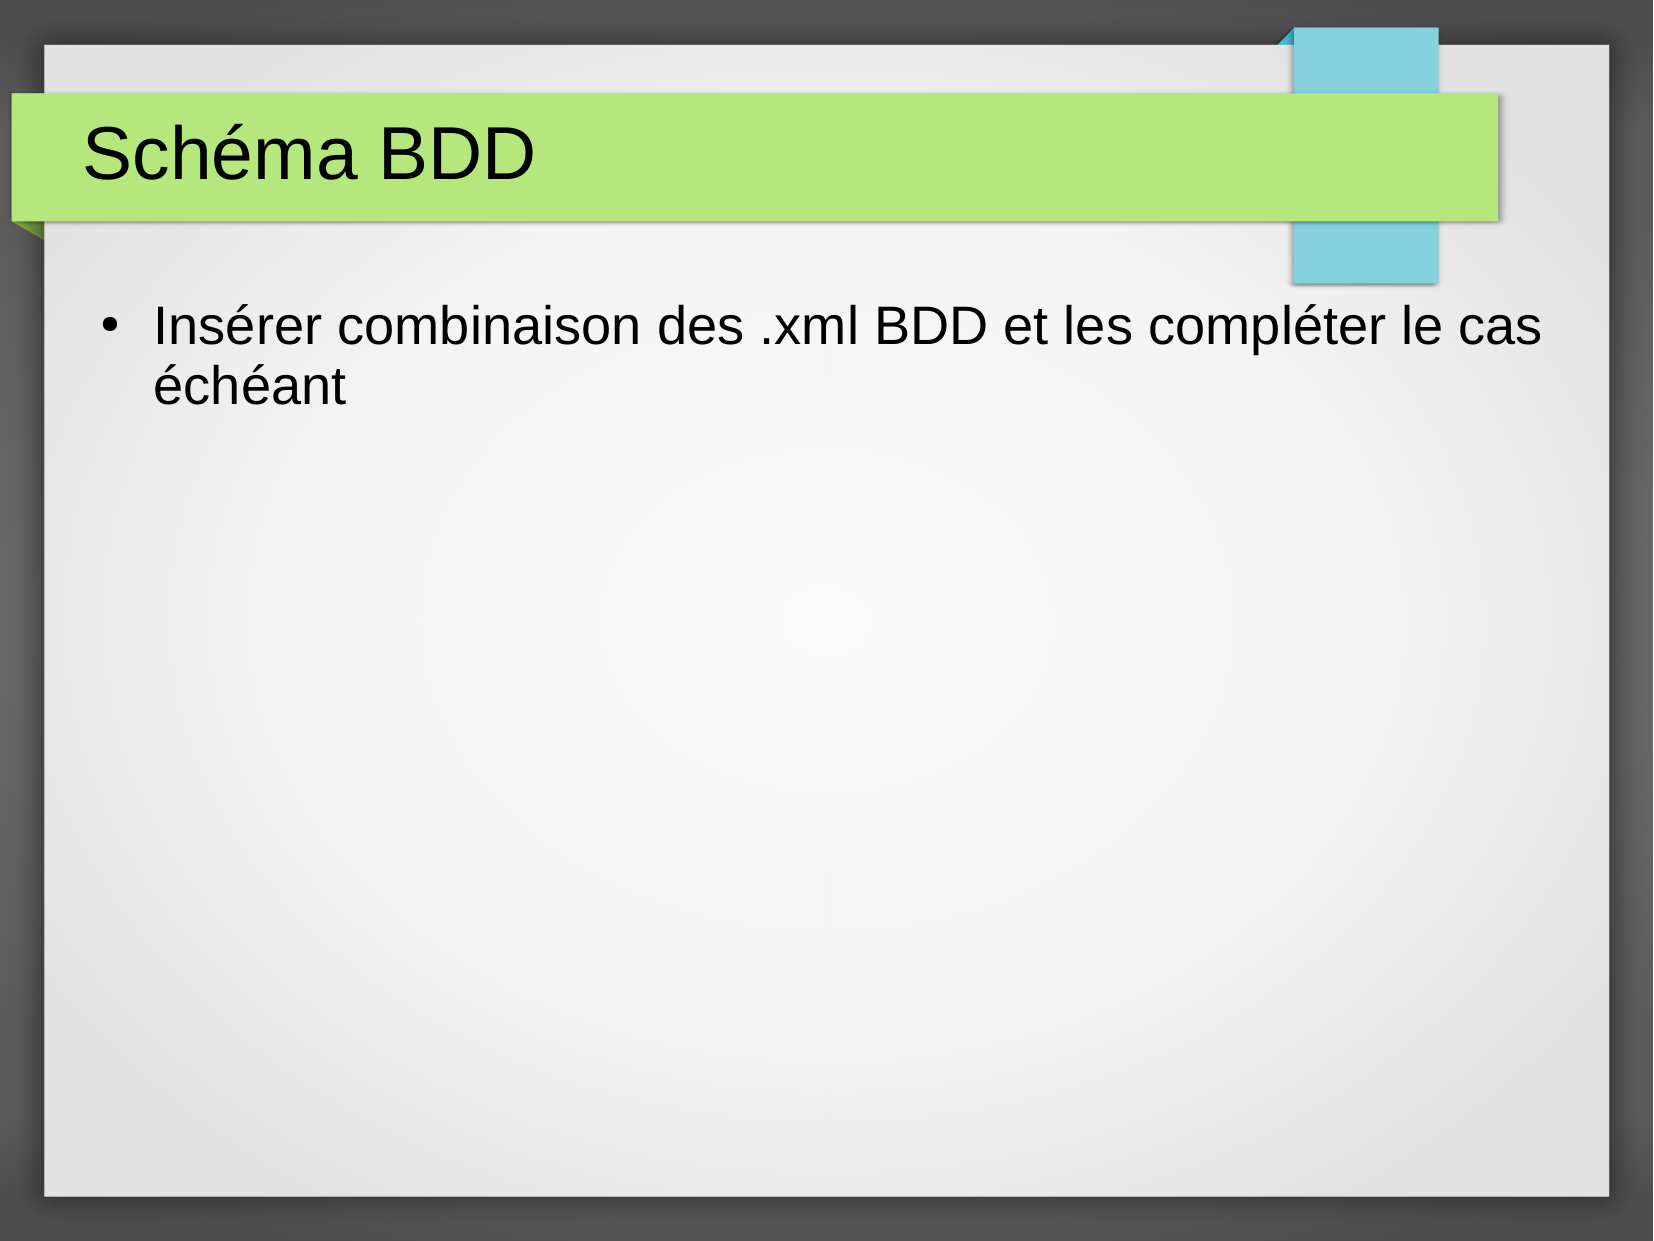

# Schéma BDD
Insérer combinaison des .xml BDD et les compléter le cas échéant